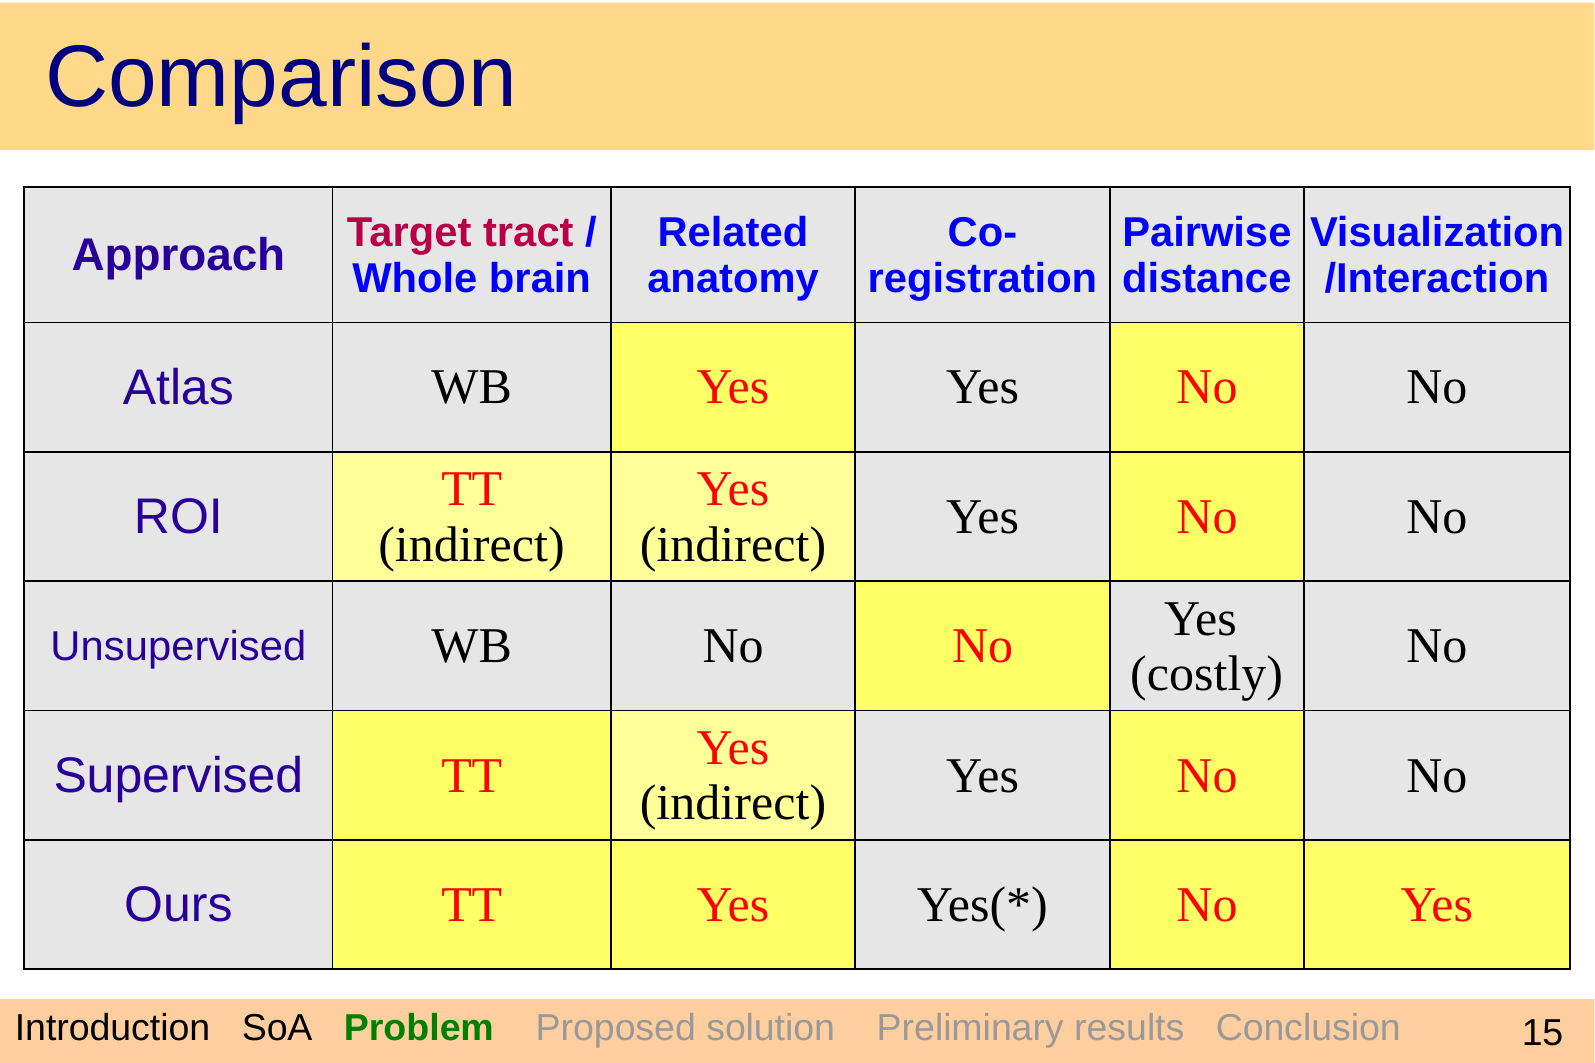

# Comparison
| Approach | Target tract / Whole brain | Related anatomy | Co-registration | Pairwise distance | Visualization/Interaction |
| --- | --- | --- | --- | --- | --- |
| Atlas | WB | Yes | Yes | No | No |
| ROI | TT (indirect) | Yes (indirect) | Yes | No | No |
| Unsupervised | WB | No | No | Yes (costly) | No |
| Supervised | TT | Yes (indirect) | Yes | No | No |
| Ours | TT | Yes | Yes(\*) | No | Yes |
Introduction SoA Problem Proposed solution Preliminary results Conclusion